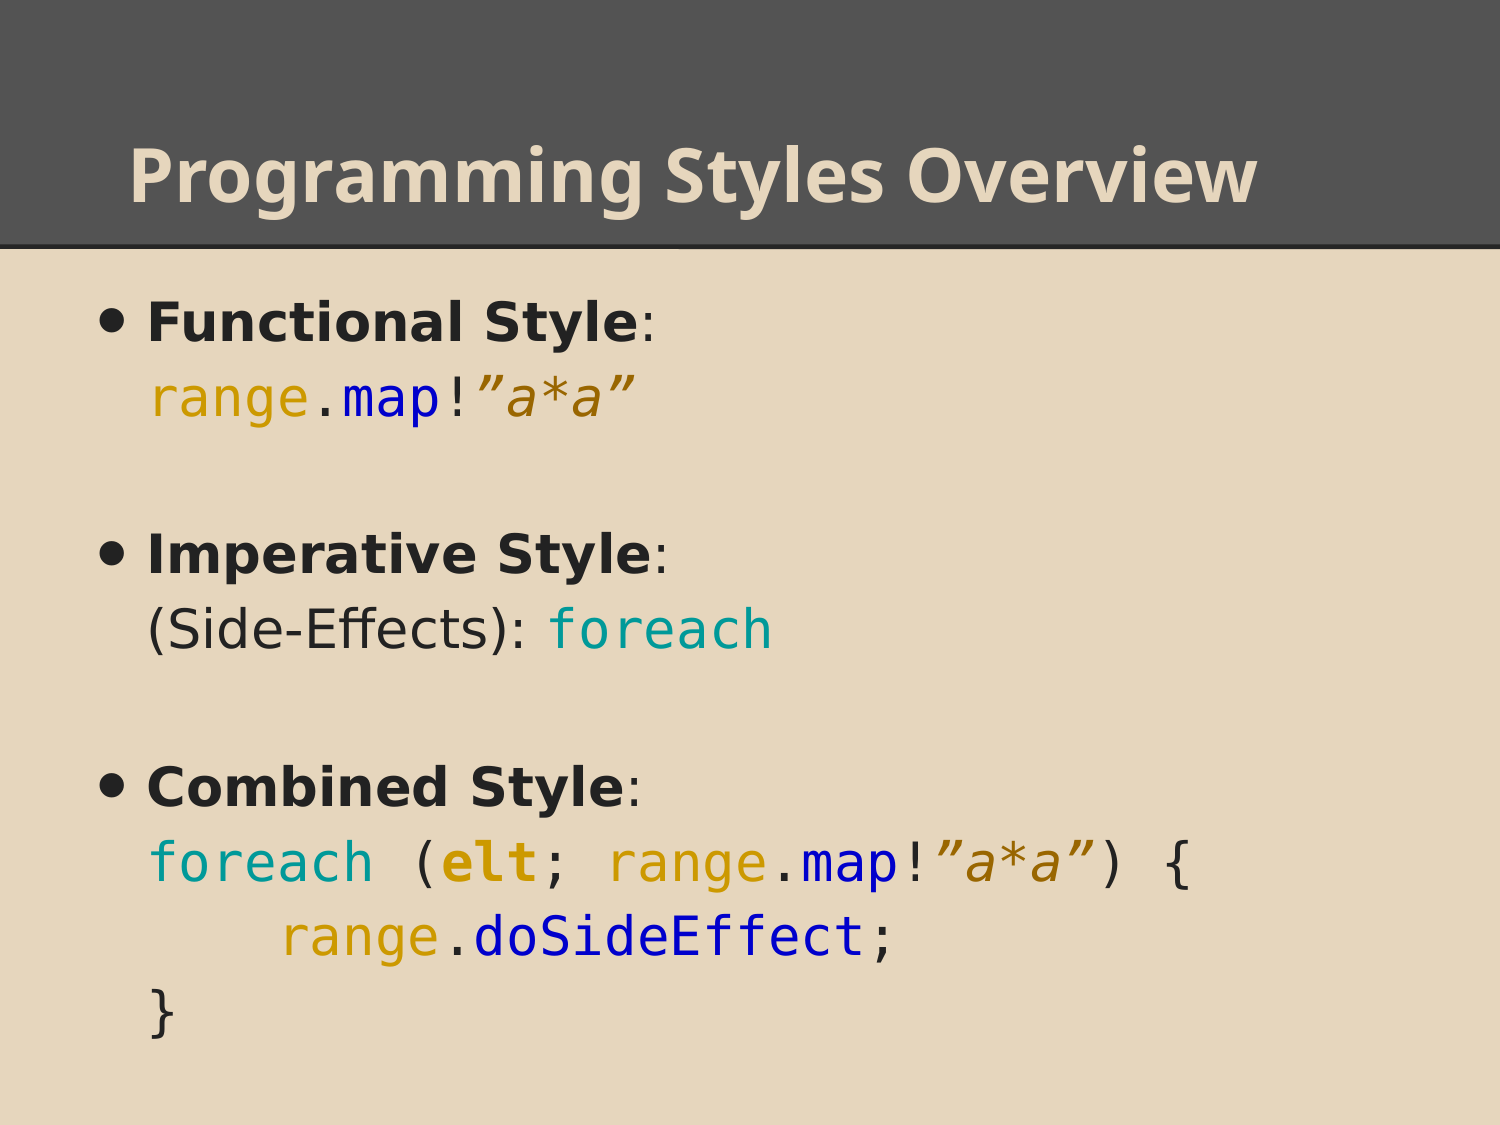

# Programming Styles Overview
Functional Style:
range.map!”a*a”
Imperative Style:
(Side-Effects): foreach
Combined Style:
foreach (elt; range.map!”a*a”) {
 range.doSideEffect;
}